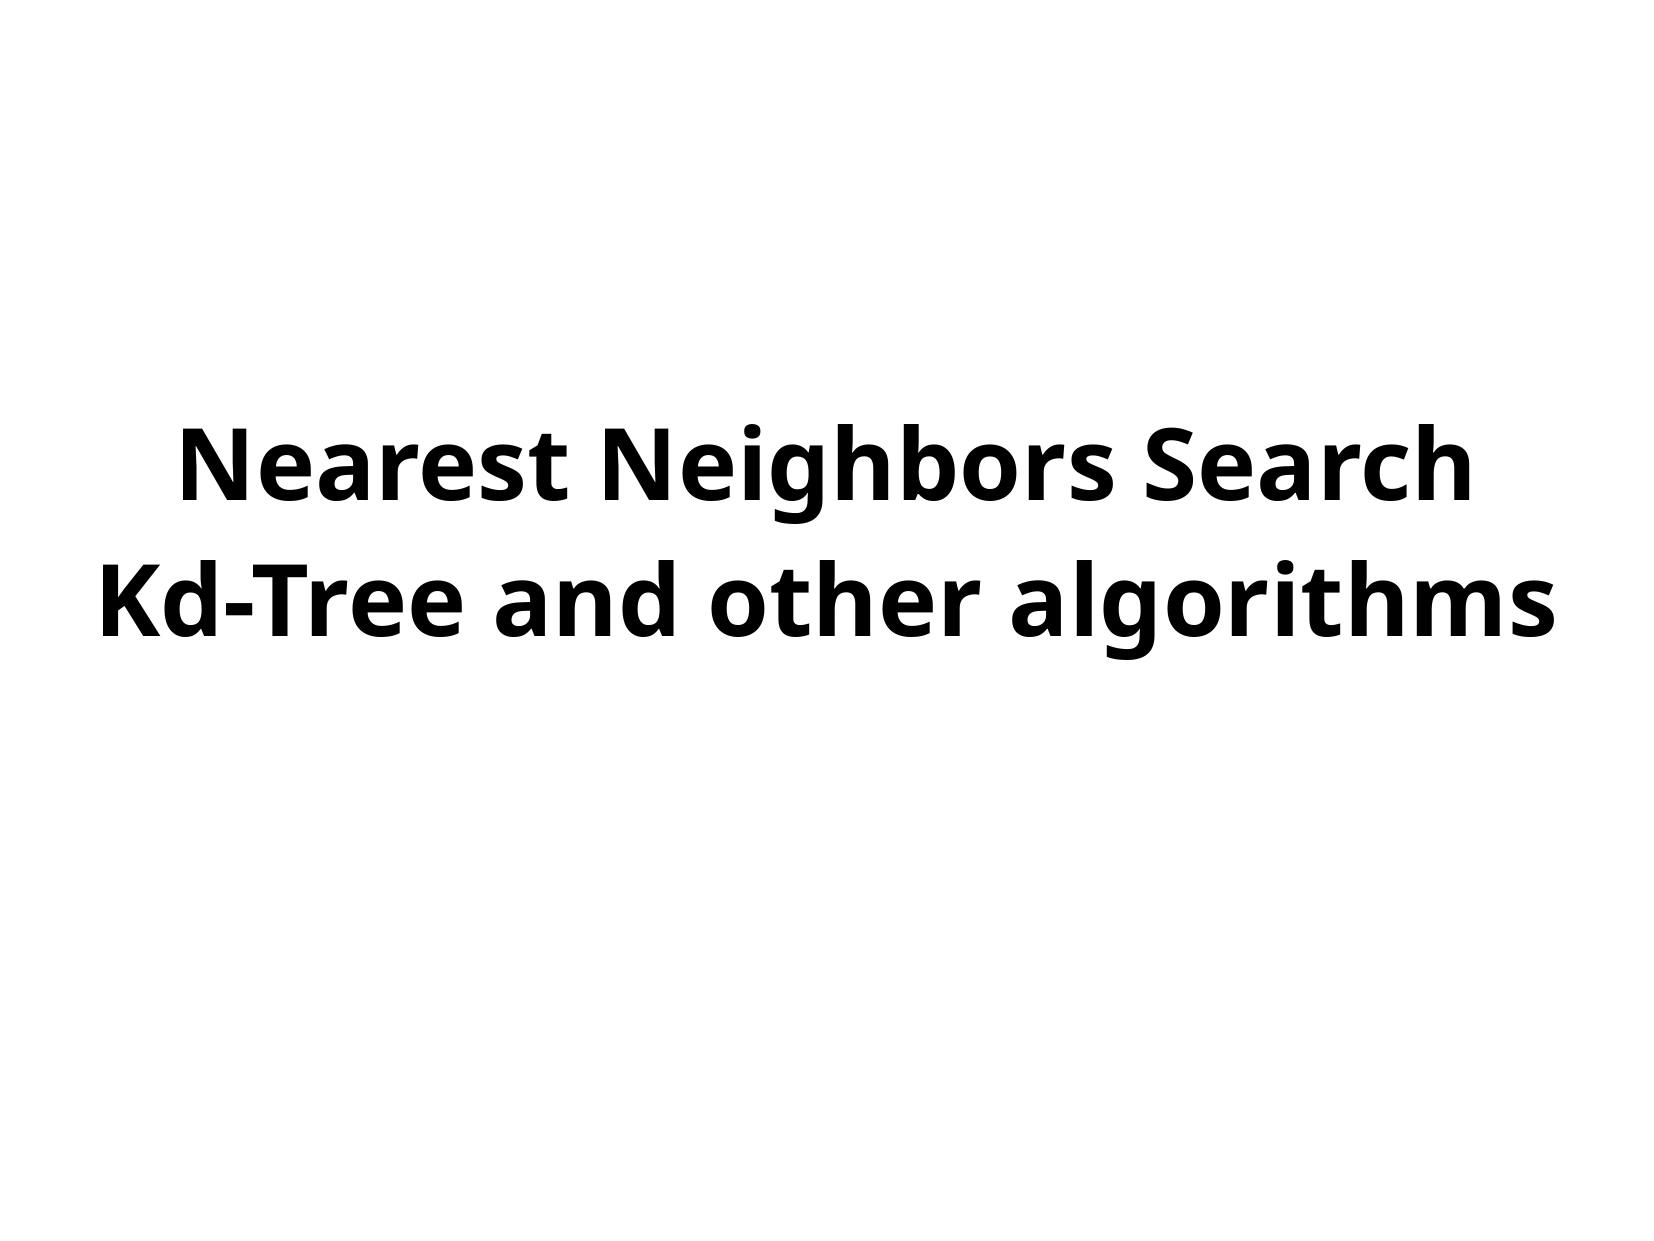

# Nearest Neighbors Search
Kd-Tree and other algorithms